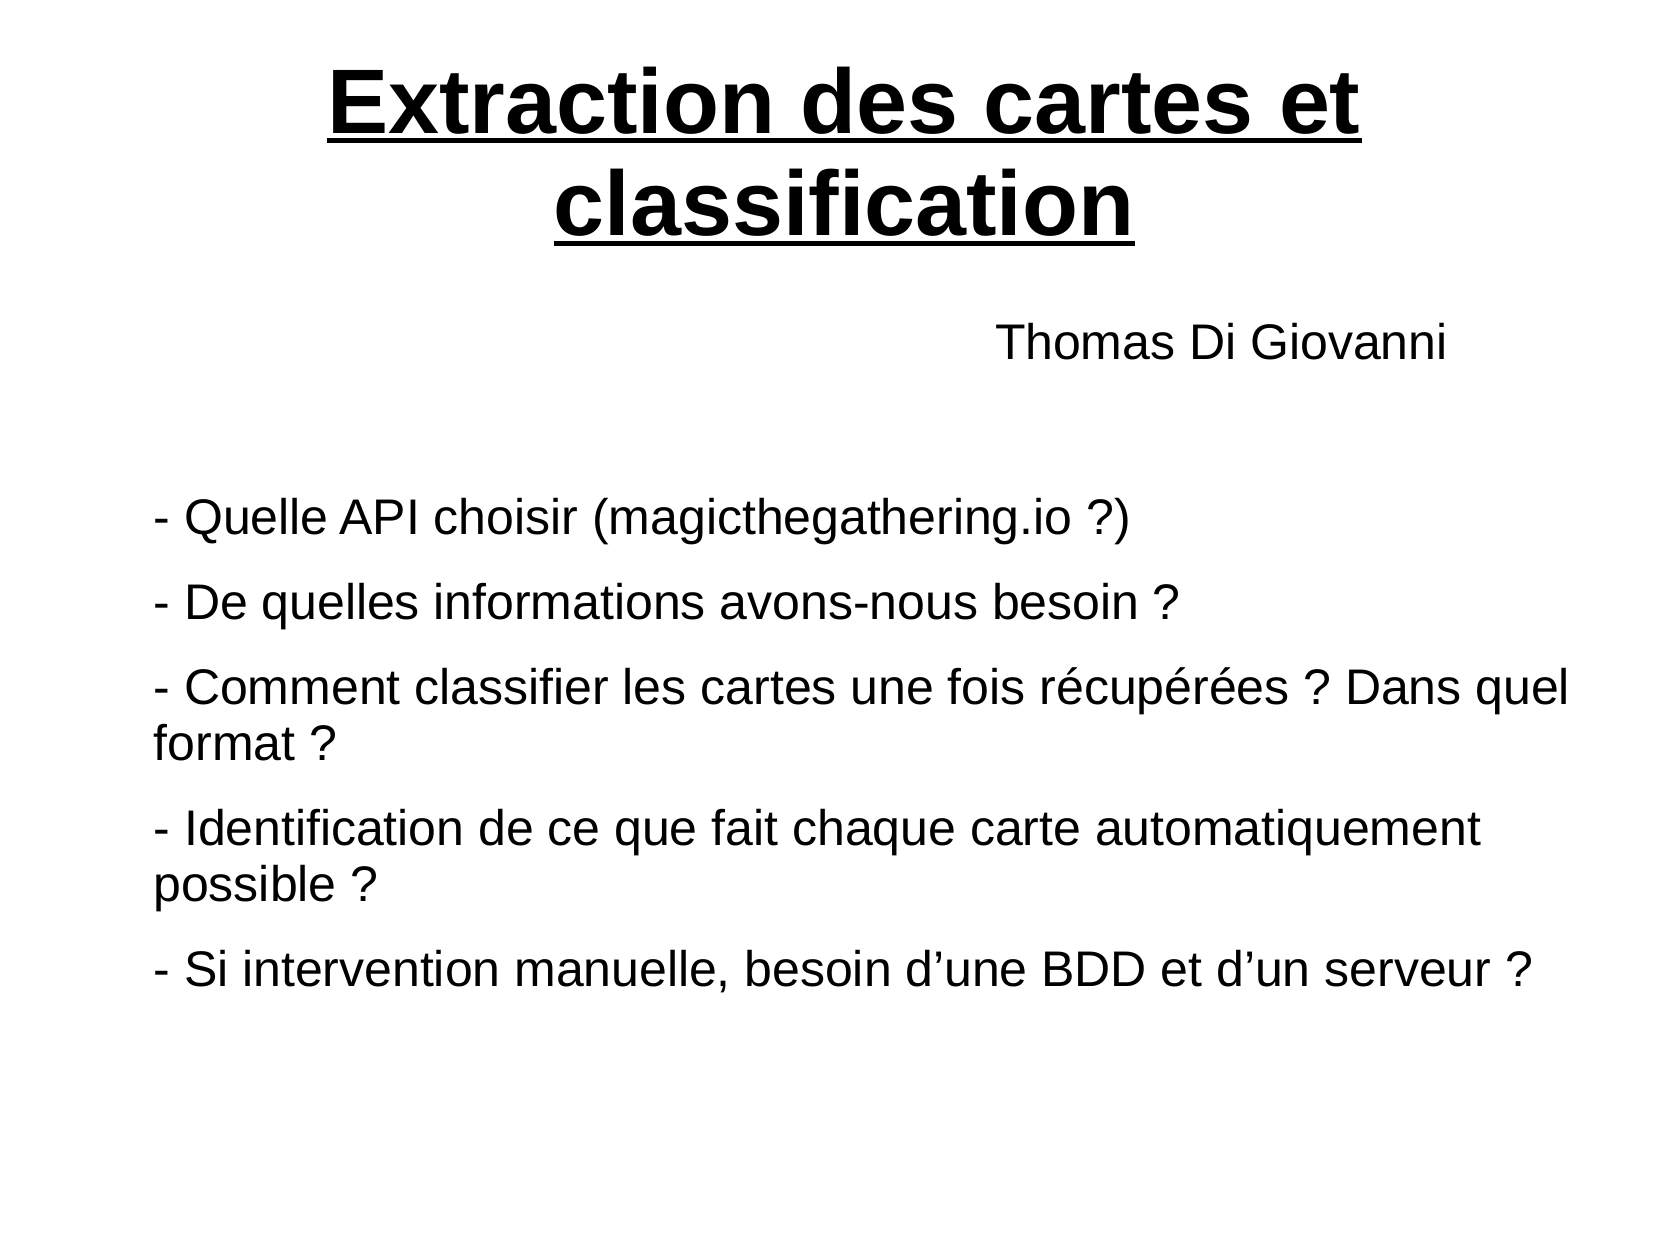

# Extraction des cartes et classification
- Quelle API choisir (magicthegathering.io ?)
- De quelles informations avons-nous besoin ?
- Comment classifier les cartes une fois récupérées ? Dans quel format ?
- Identification de ce que fait chaque carte automatiquement possible ?
- Si intervention manuelle, besoin d’une BDD et d’un serveur ?
Thomas Di Giovanni